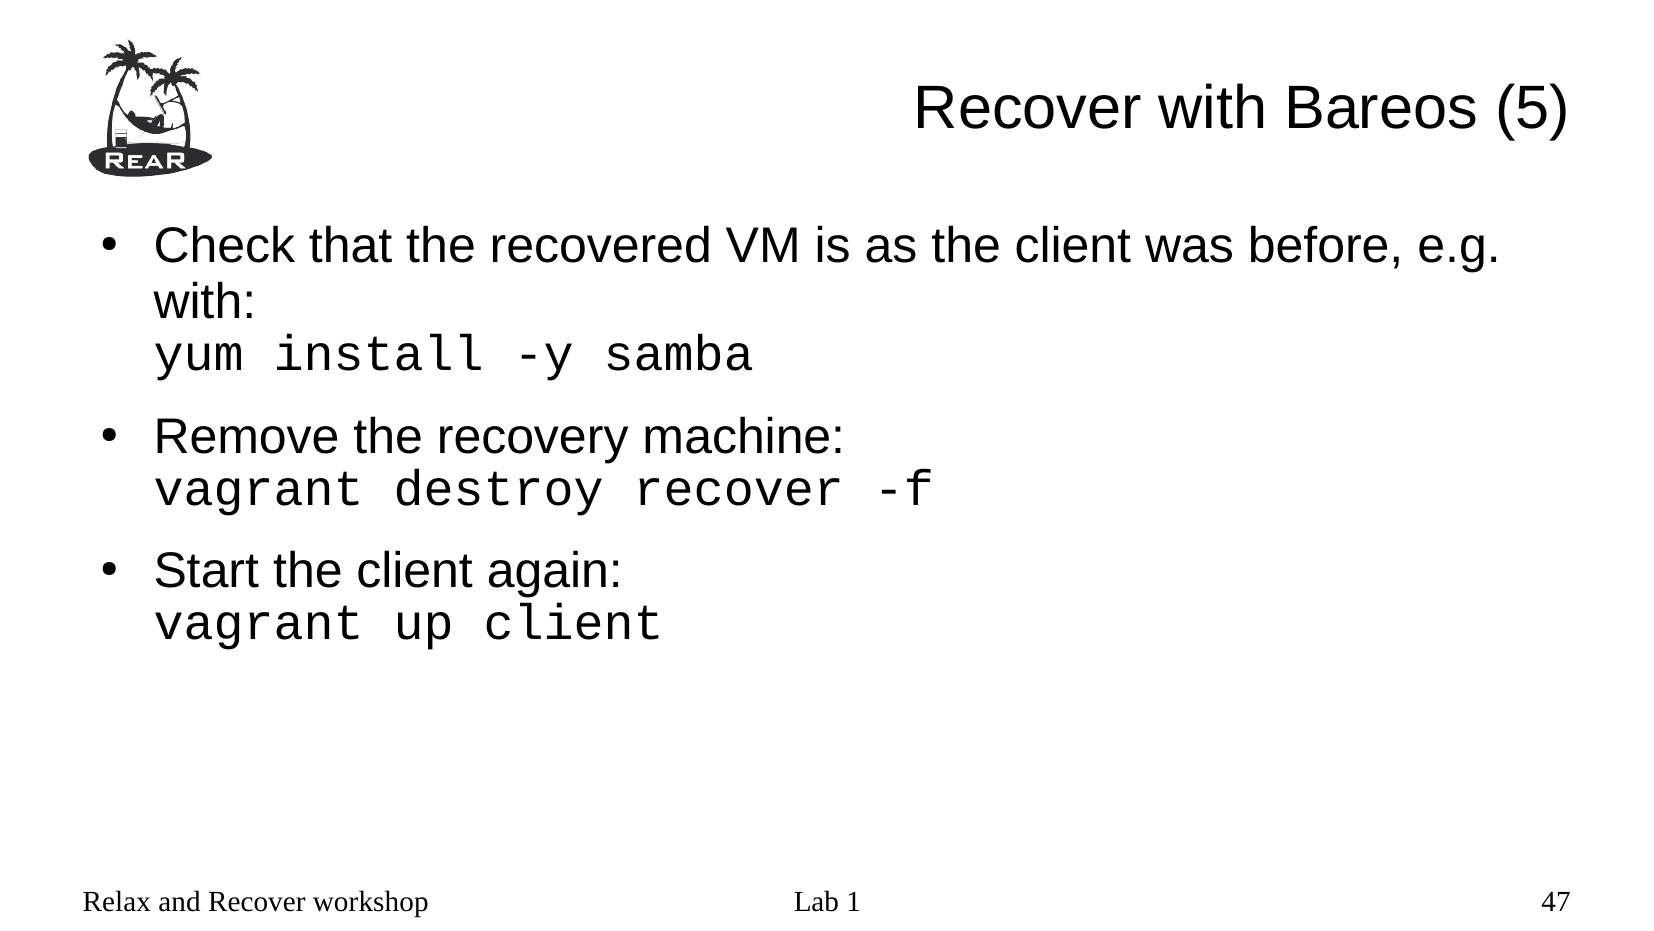

# Recover with Bareos (5)
Check that the recovered VM is as the client was before, e.g. with:
yum install -y samba
Remove the recovery machine:
vagrant destroy recover -f
Start the client again:
vagrant up client
Relax and Recover workshop
Lab 1
47